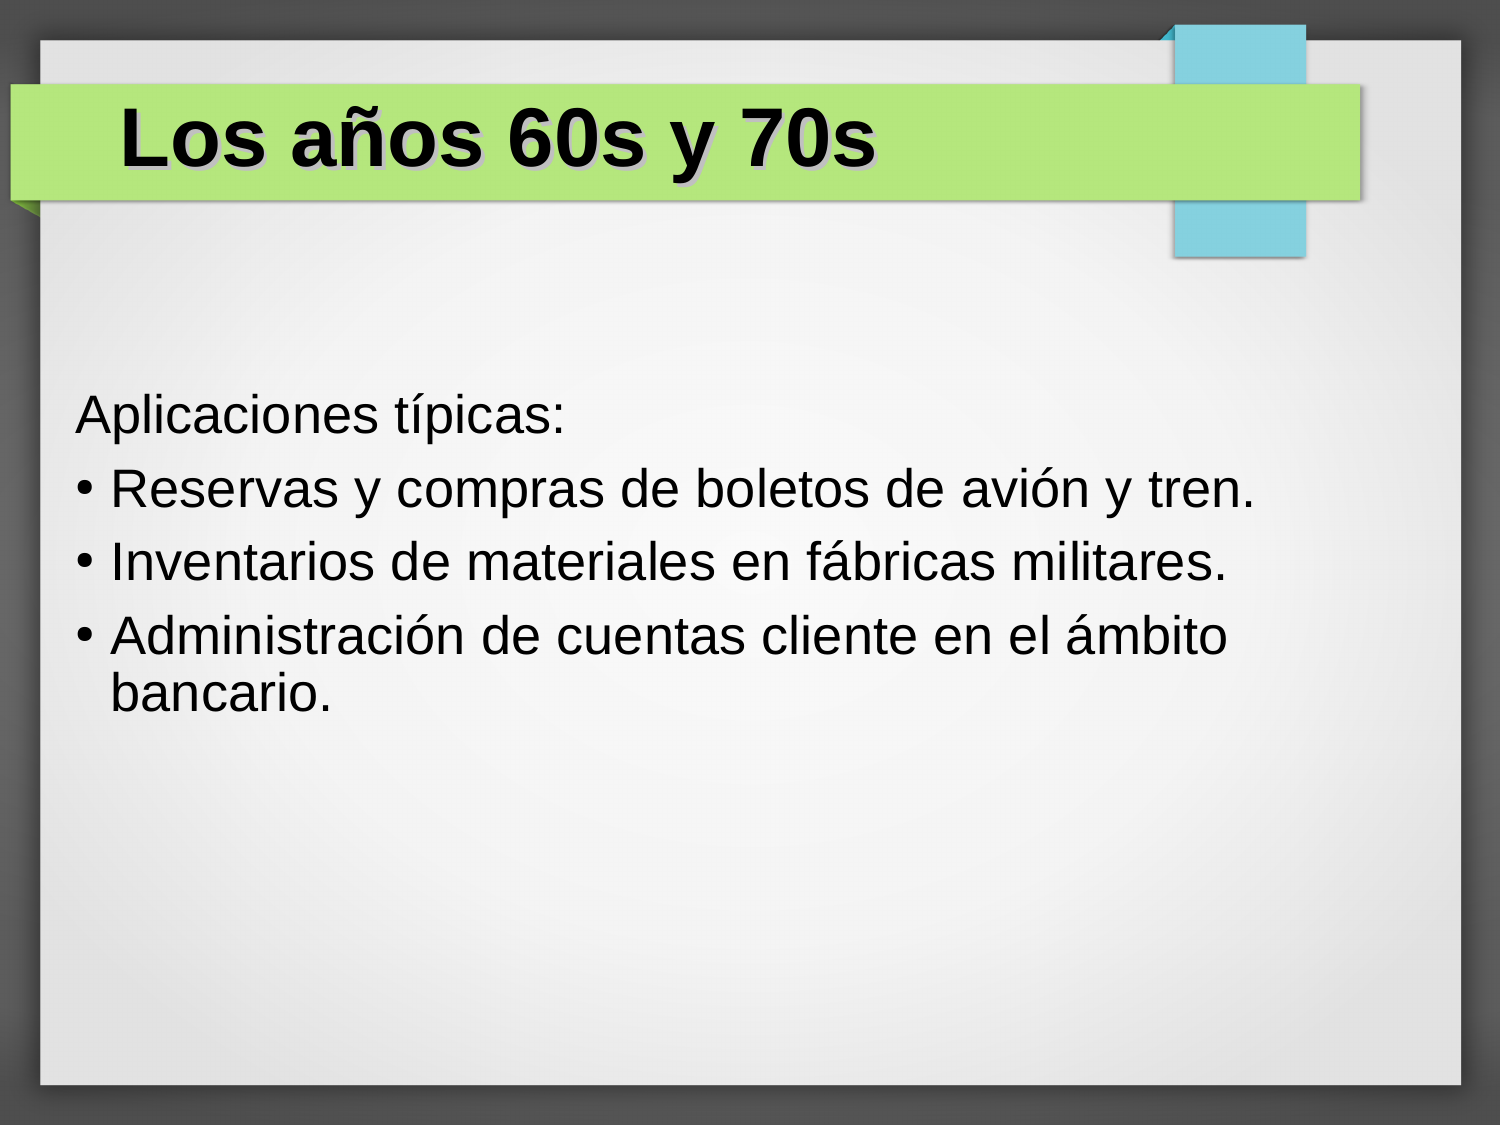

# Los años 60s y 70s
Aplicaciones típicas:
Reservas y compras de boletos de avión y tren.
Inventarios de materiales en fábricas militares.
Administración de cuentas cliente en el ámbito bancario.